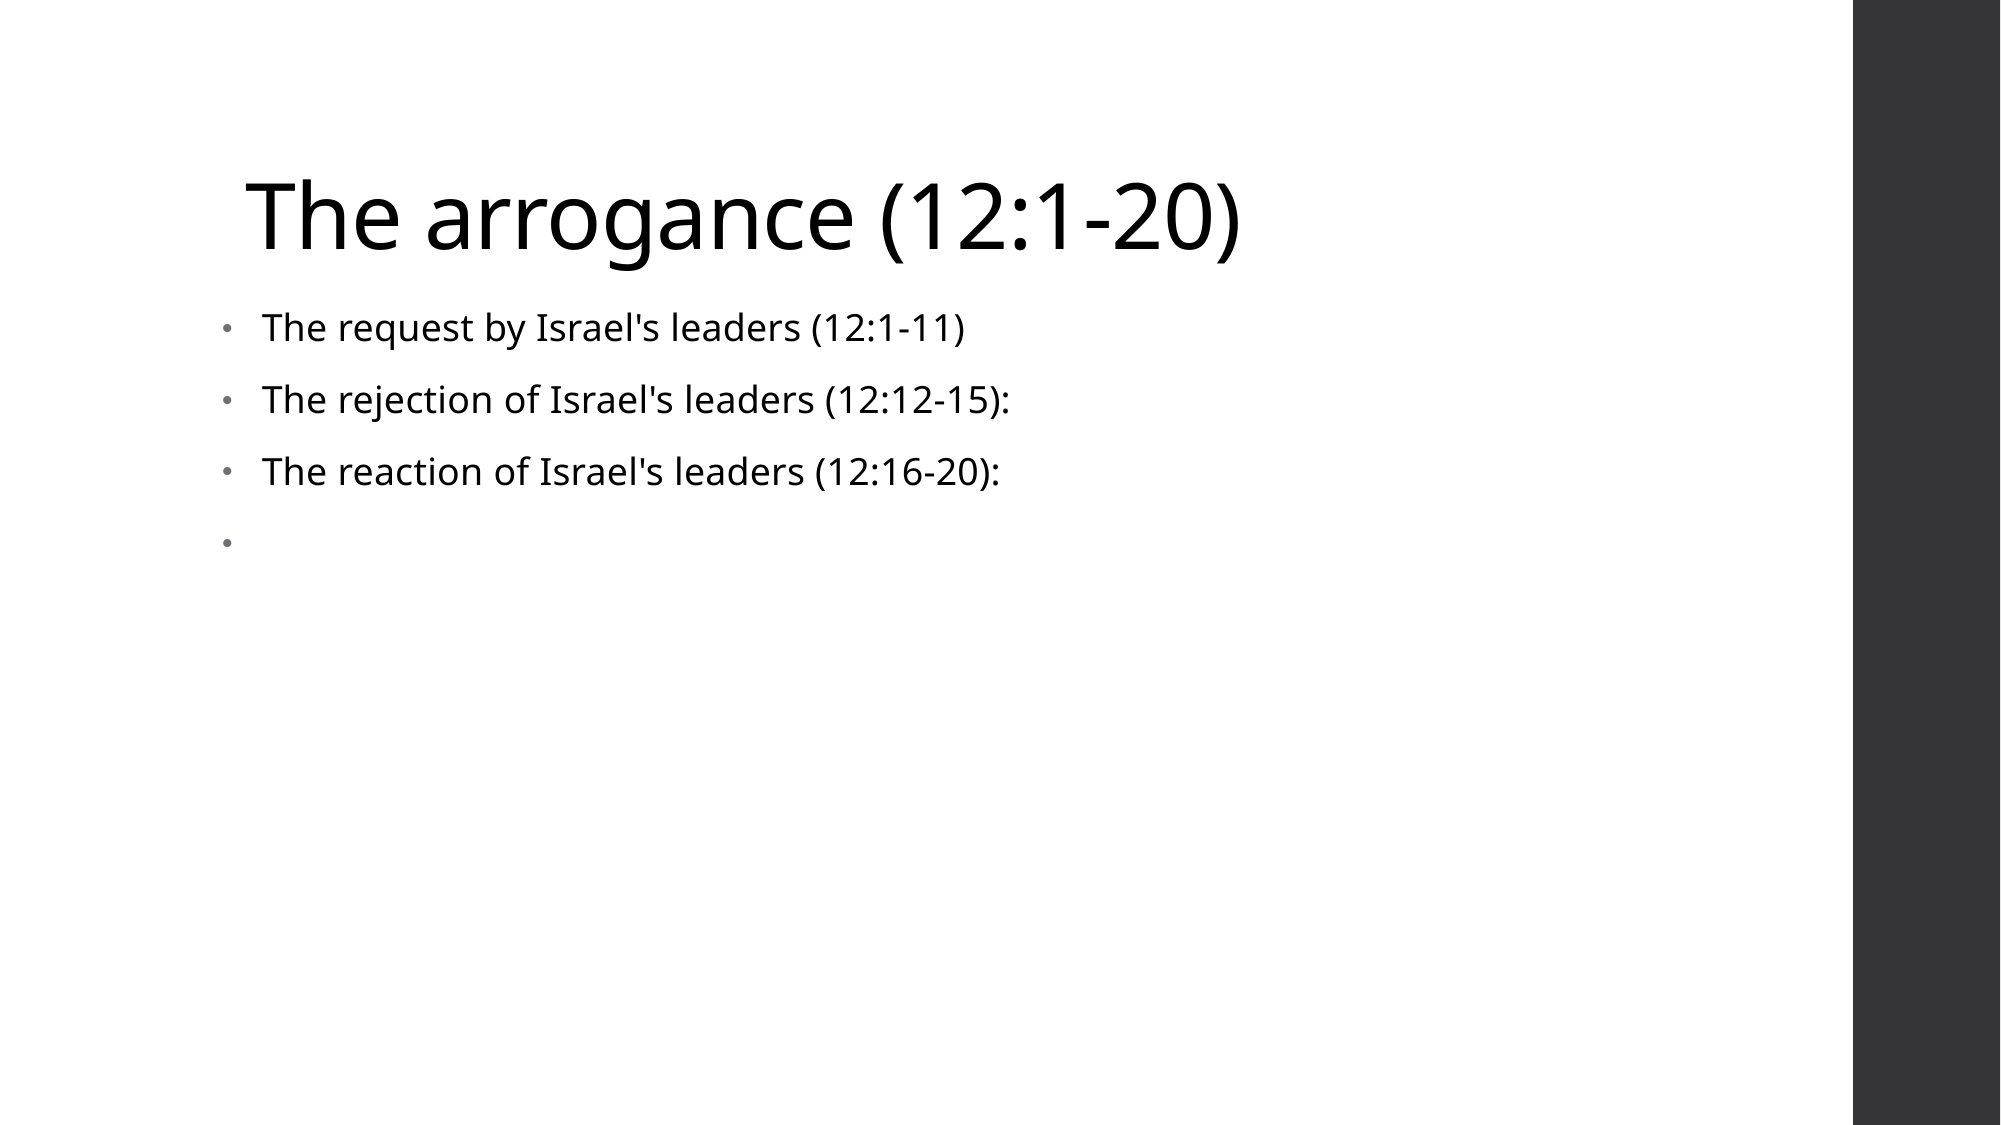

# The arrogance (12:1-20)
 The request by Israel's leaders (12:1-11)
 The rejection of Israel's leaders (12:12-15):
 The reaction of Israel's leaders (12:16-20):